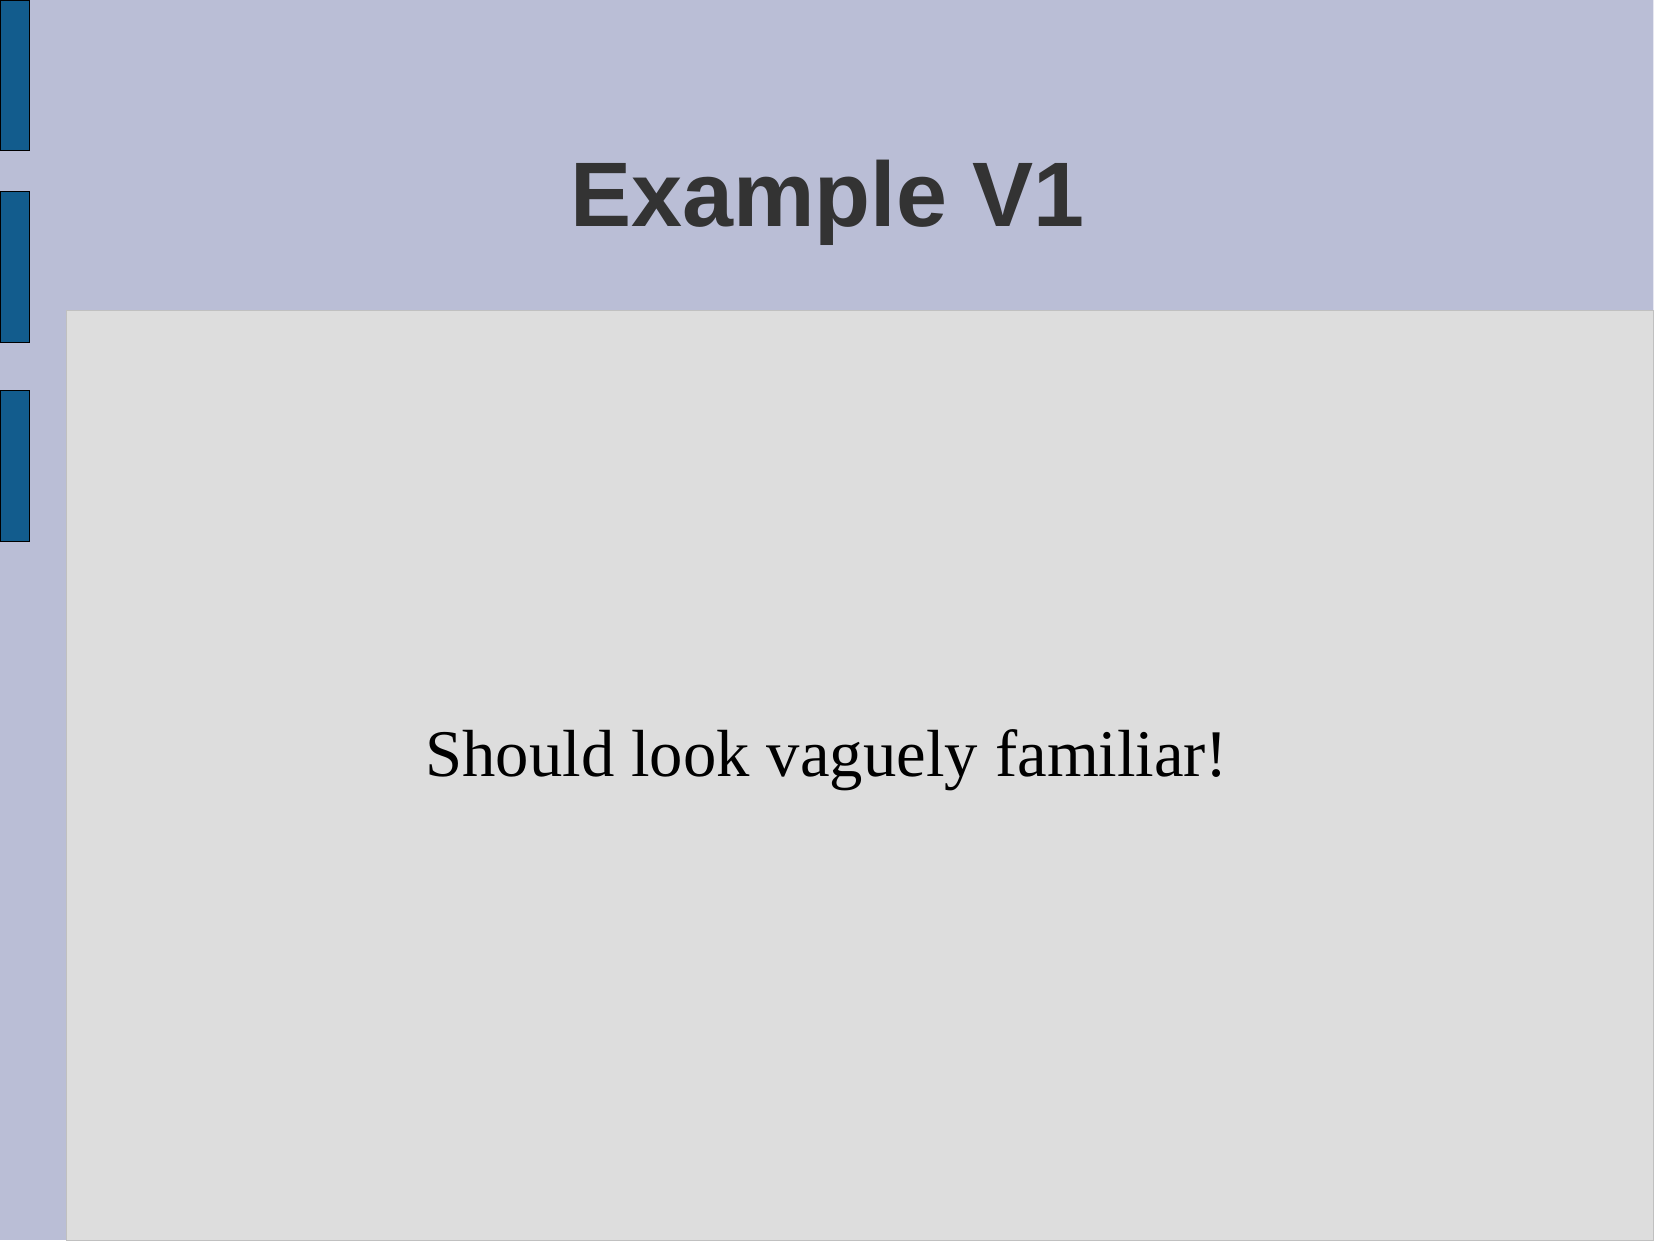

# Example V1
Should look vaguely familiar!